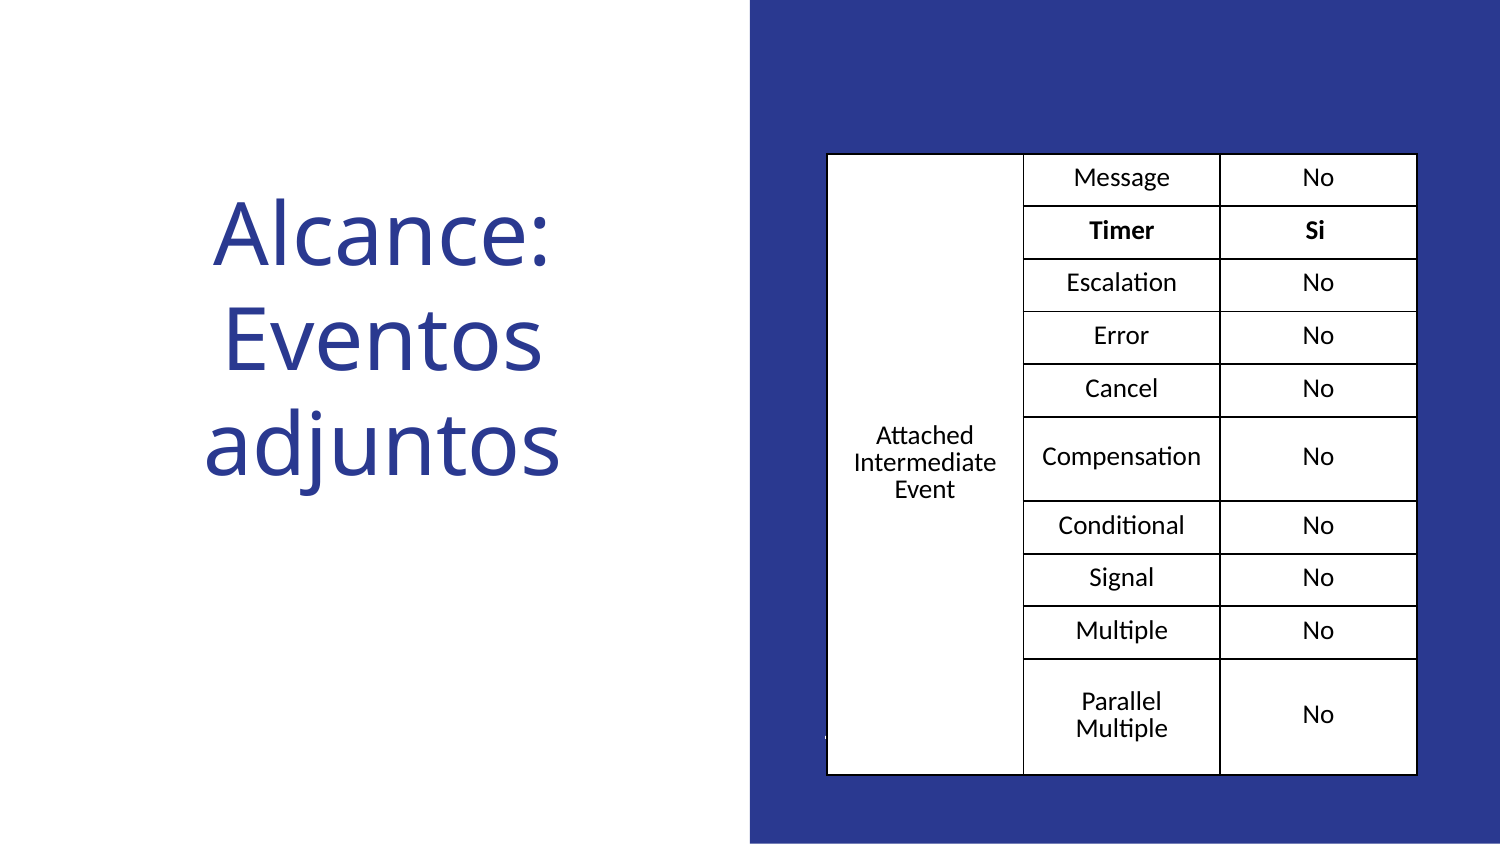

| Attached Intermediate Event | Message | No |
| --- | --- | --- |
| | Timer | Si |
| | Escalation | No |
| | Error | No |
| | Cancel | No |
| | Compensation | No |
| | Conditional | No |
| | Signal | No |
| | Multiple | No |
| | Parallel Multiple | No |
# Alcance: Eventos adjuntos